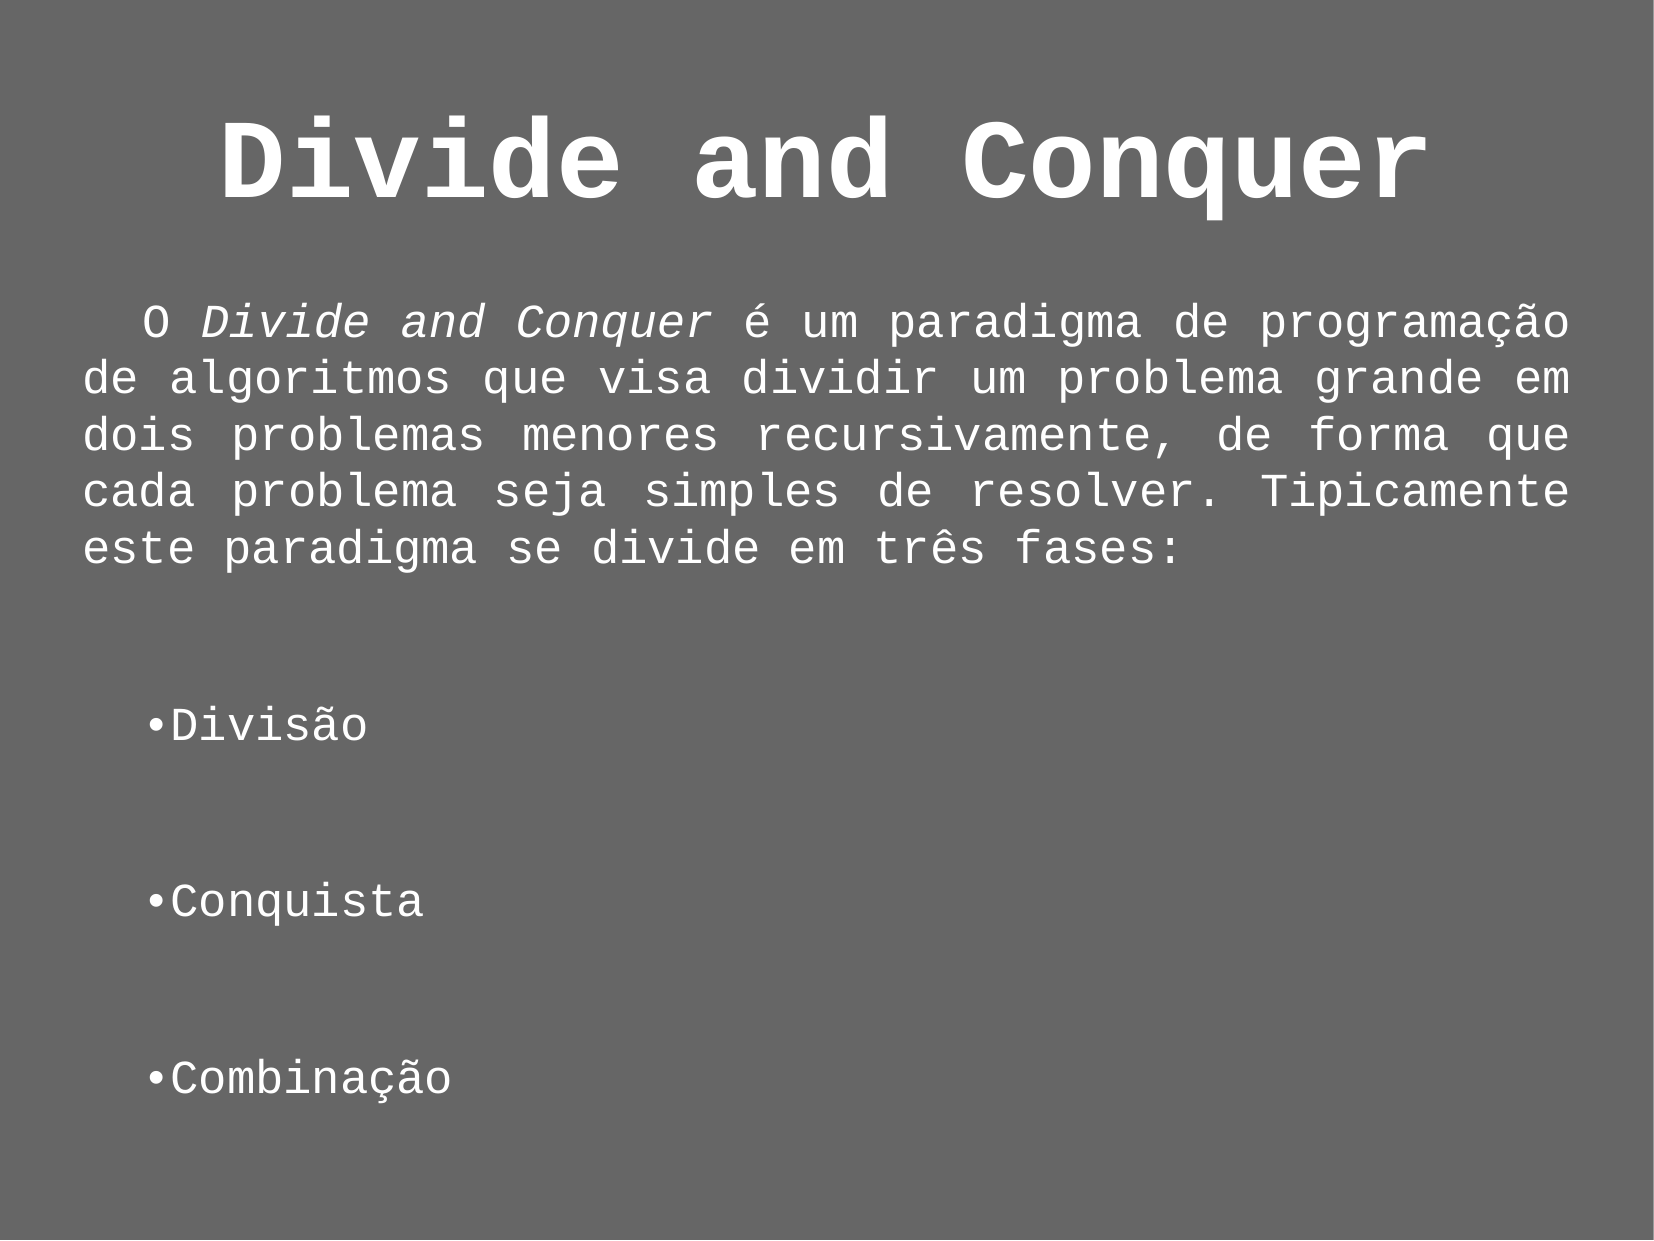

Divide and Conquer
	O Divide and Conquer é um paradigma de programação de algoritmos que visa dividir um problema grande em dois problemas menores recursivamente, de forma que cada problema seja simples de resolver. Tipicamente este paradigma se divide em três fases:
	•Divisão
	•Conquista
	•Combinação